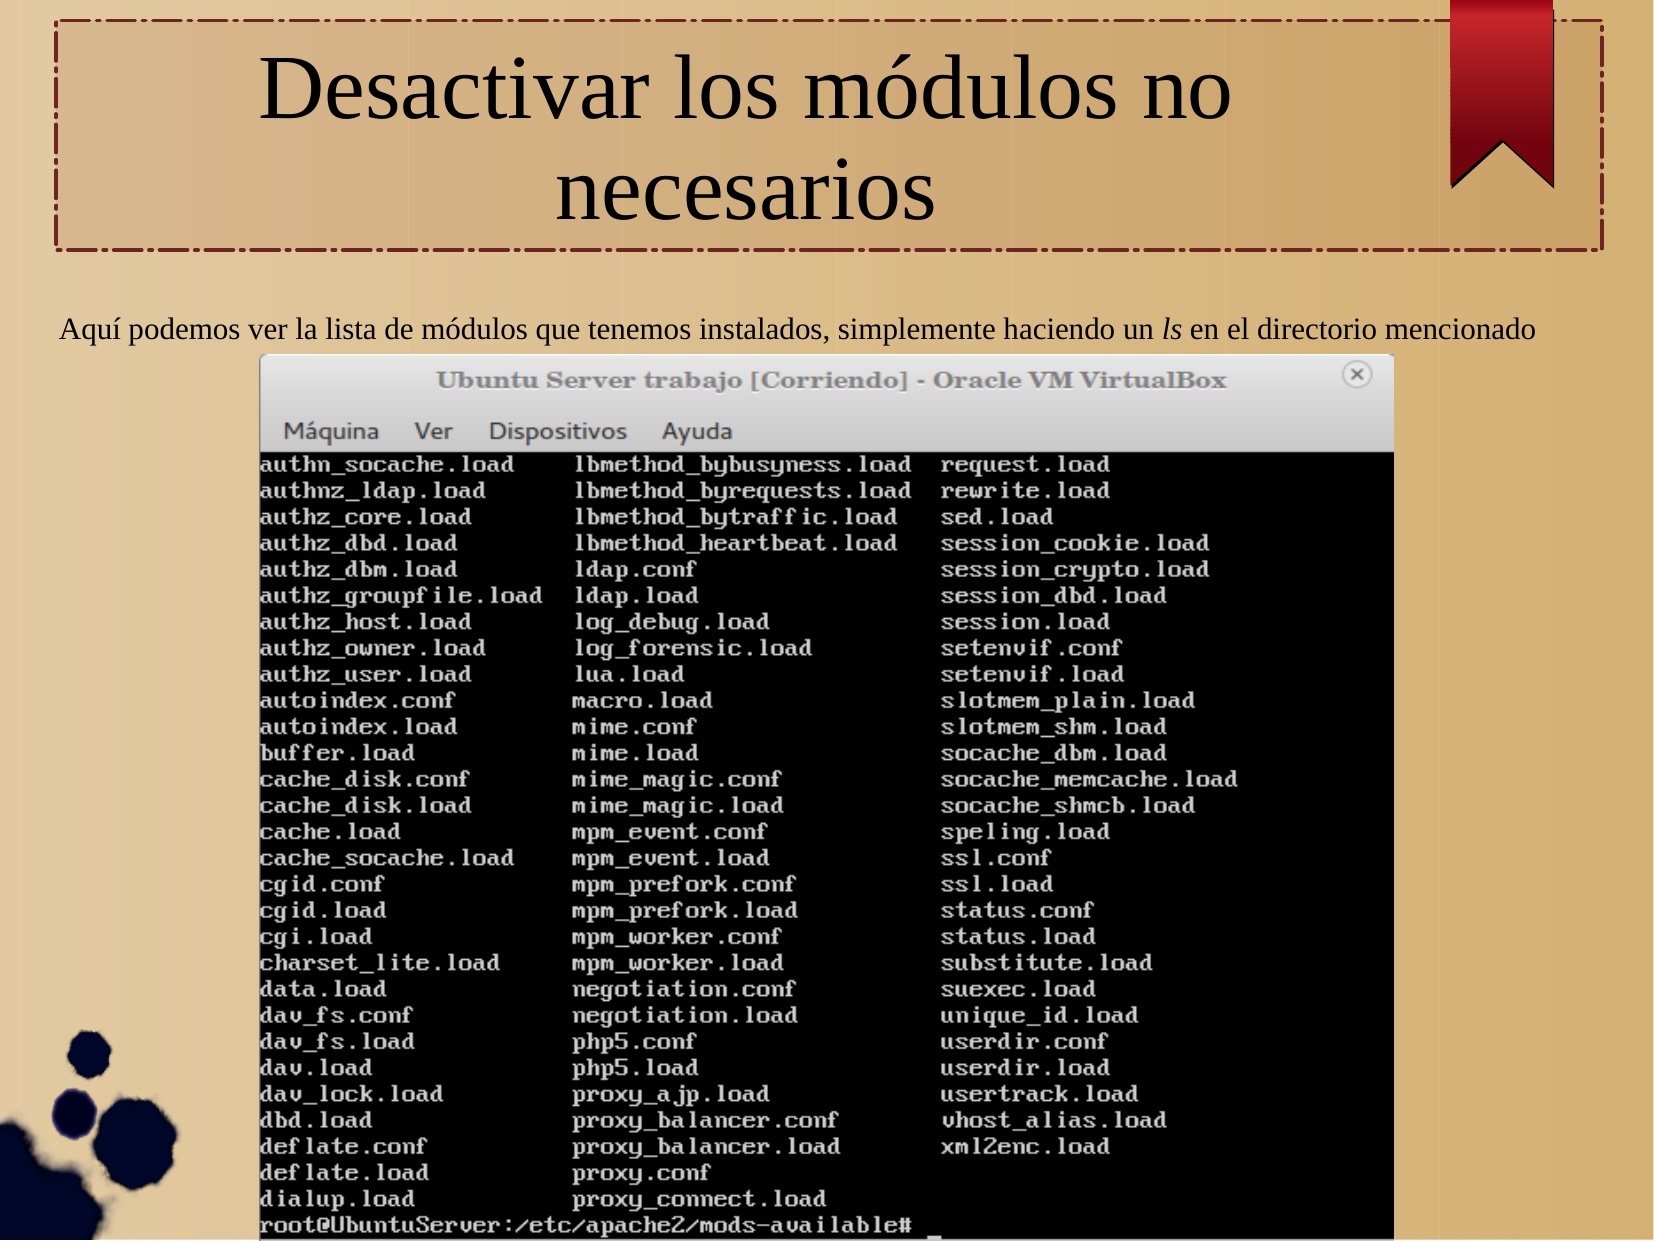

# Desactivar los módulos no necesarios
Aquí podemos ver la lista de módulos que tenemos instalados, simplemente haciendo un ls en el directorio mencionado